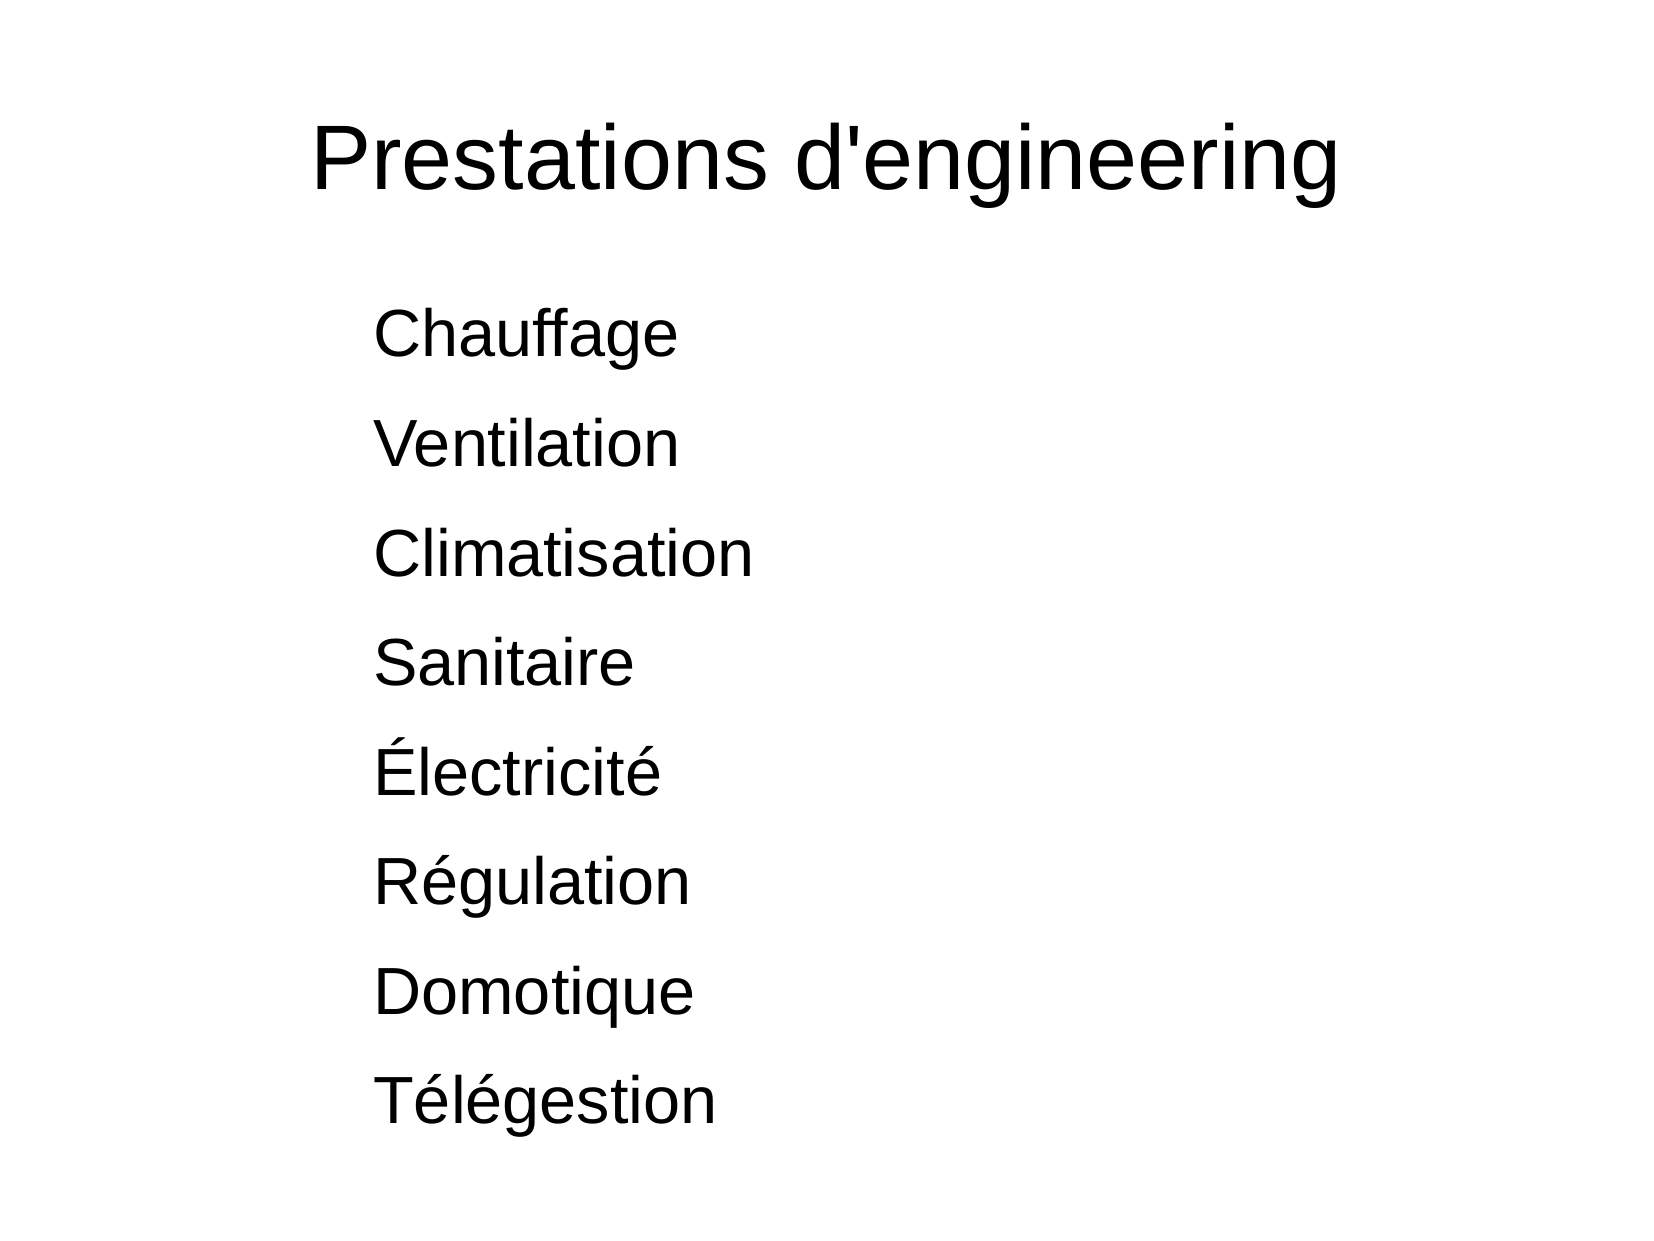

# Prestations d'engineering
			Chauffage
			Ventilation
			Climatisation
			Sanitaire
			Électricité
			Régulation
			Domotique
			Télégestion